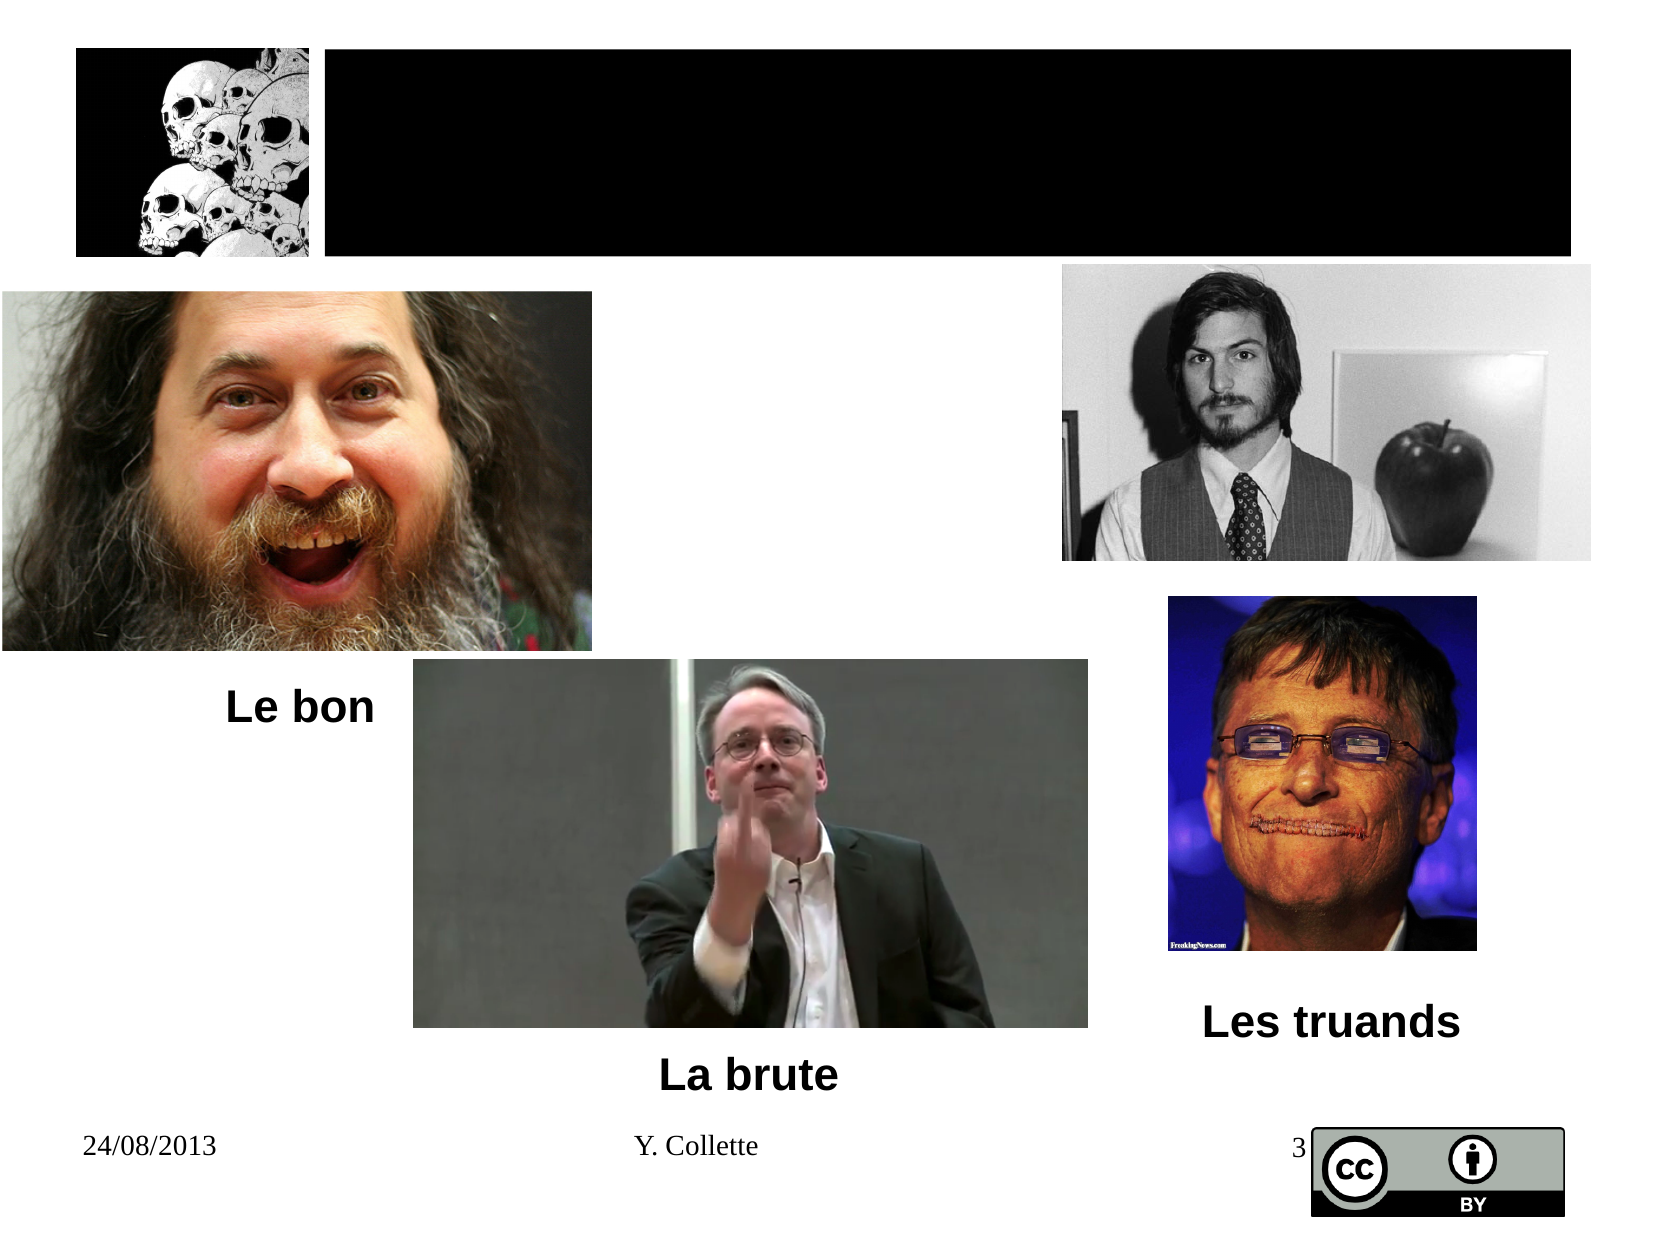

# Logiciels libres
Le bon
Les truands
La brute
Y. Collette
3